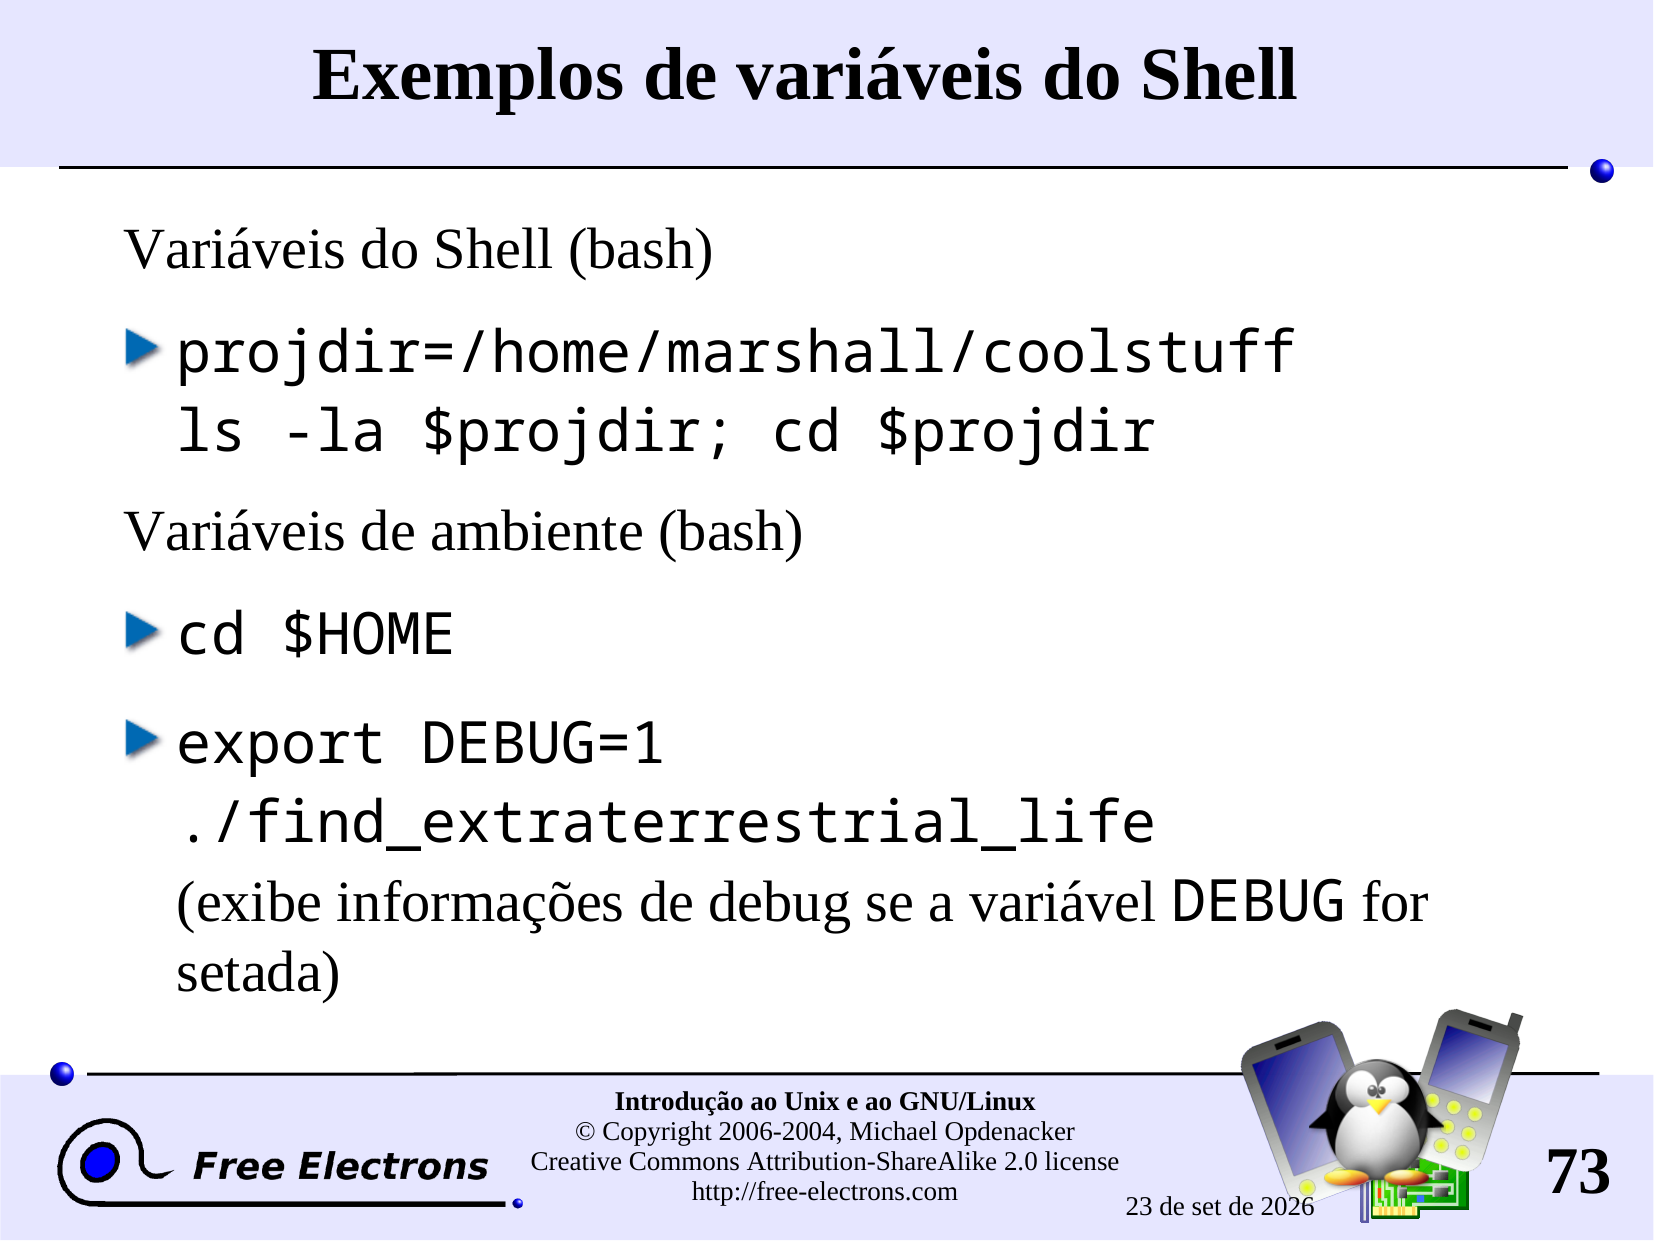

# Exemplos de variáveis do Shell
Variáveis do Shell (bash)
projdir=/home/marshall/coolstuff
ls -la $projdir; cd $projdir
Variáveis de ambiente (bash)
cd $HOME
export DEBUG=1
./find_extraterrestrial_life
(exibe informações de debug se a variável DEBUG for setada)